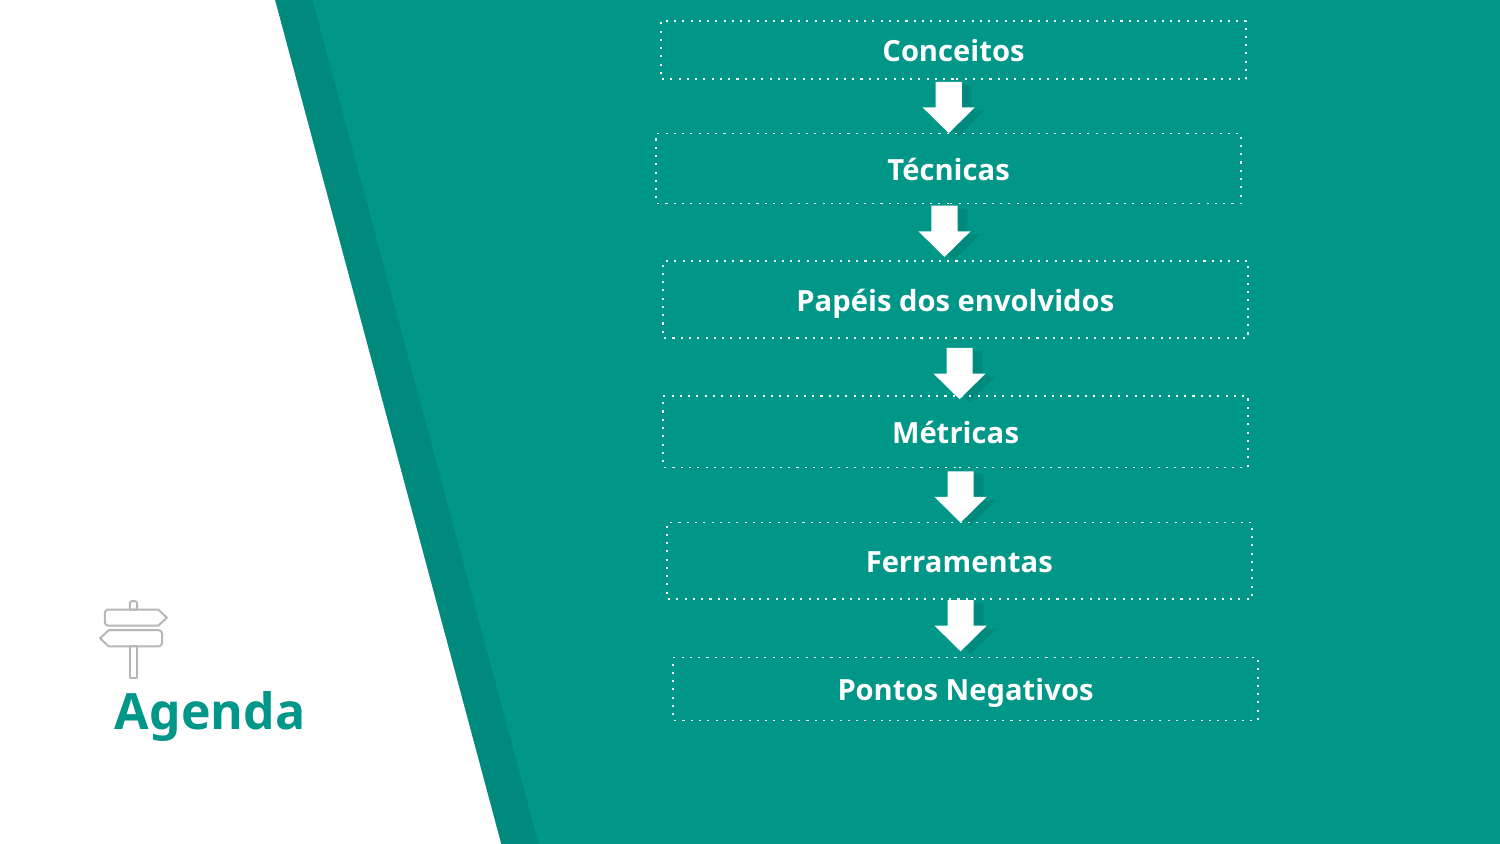

Conceitos
Técnicas
Papéis dos envolvidos
Métricas
Ferramentas
# Agenda
Pontos Negativos